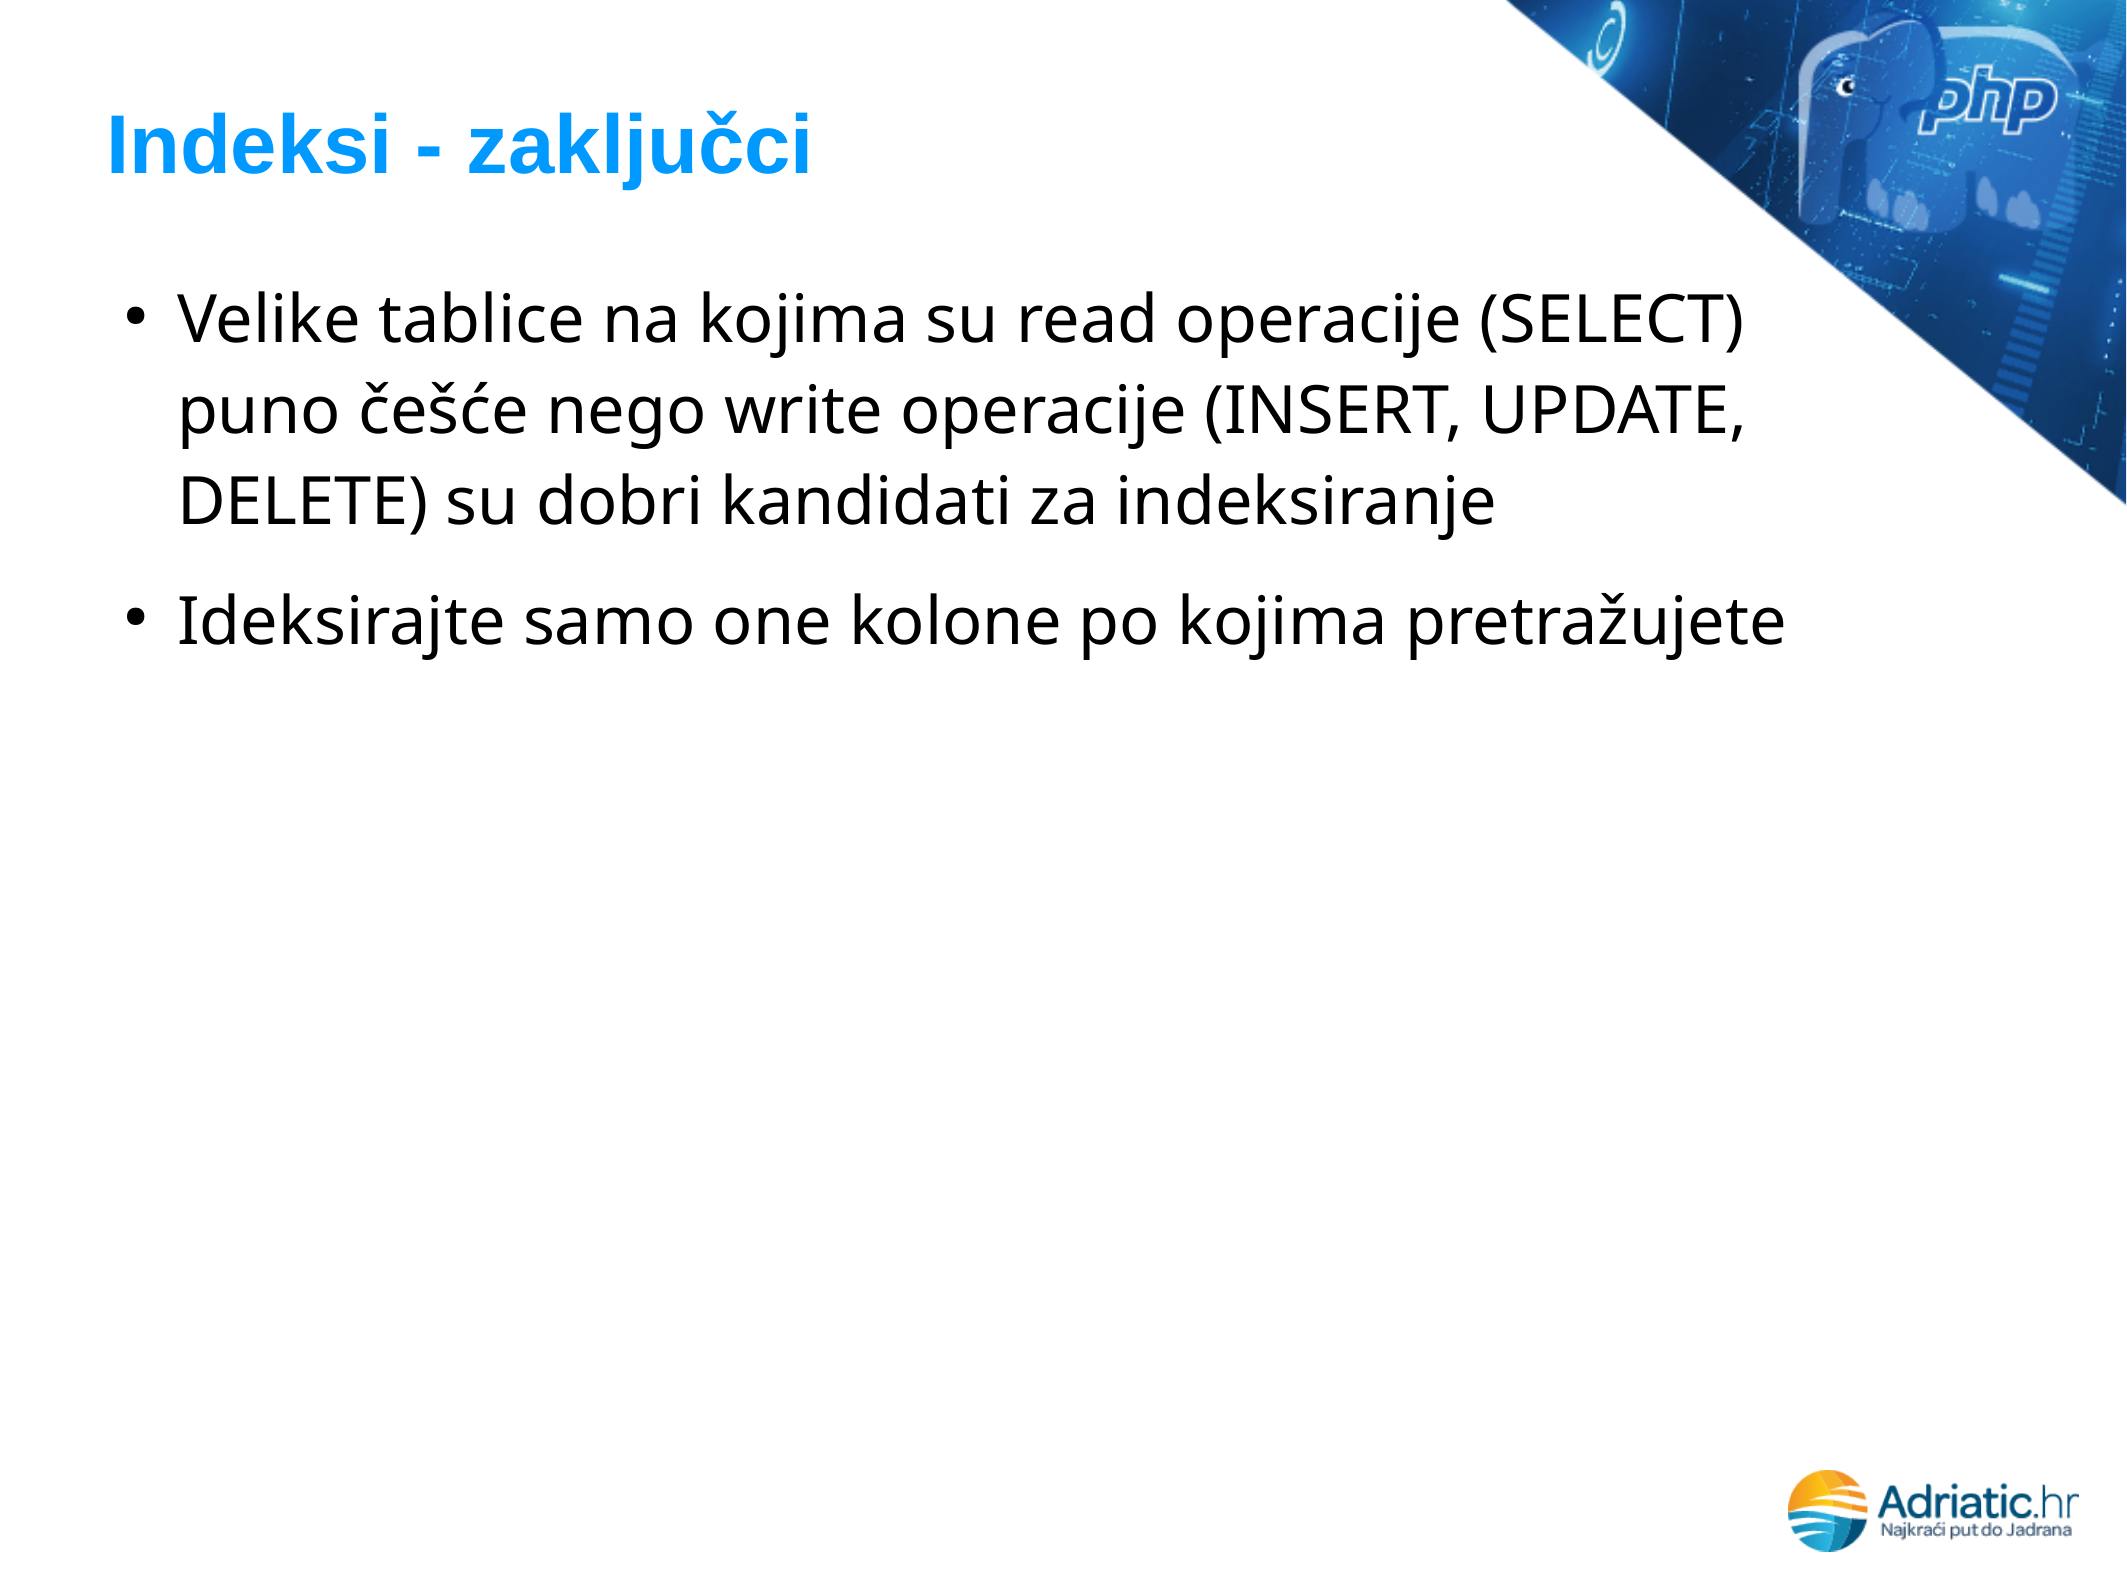

# Indeksi - zaključci
Velike tablice na kojima su read operacije (SELECT) puno češće nego write operacije (INSERT, UPDATE, DELETE) su dobri kandidati za indeksiranje
Ideksirajte samo one kolone po kojima pretražujete